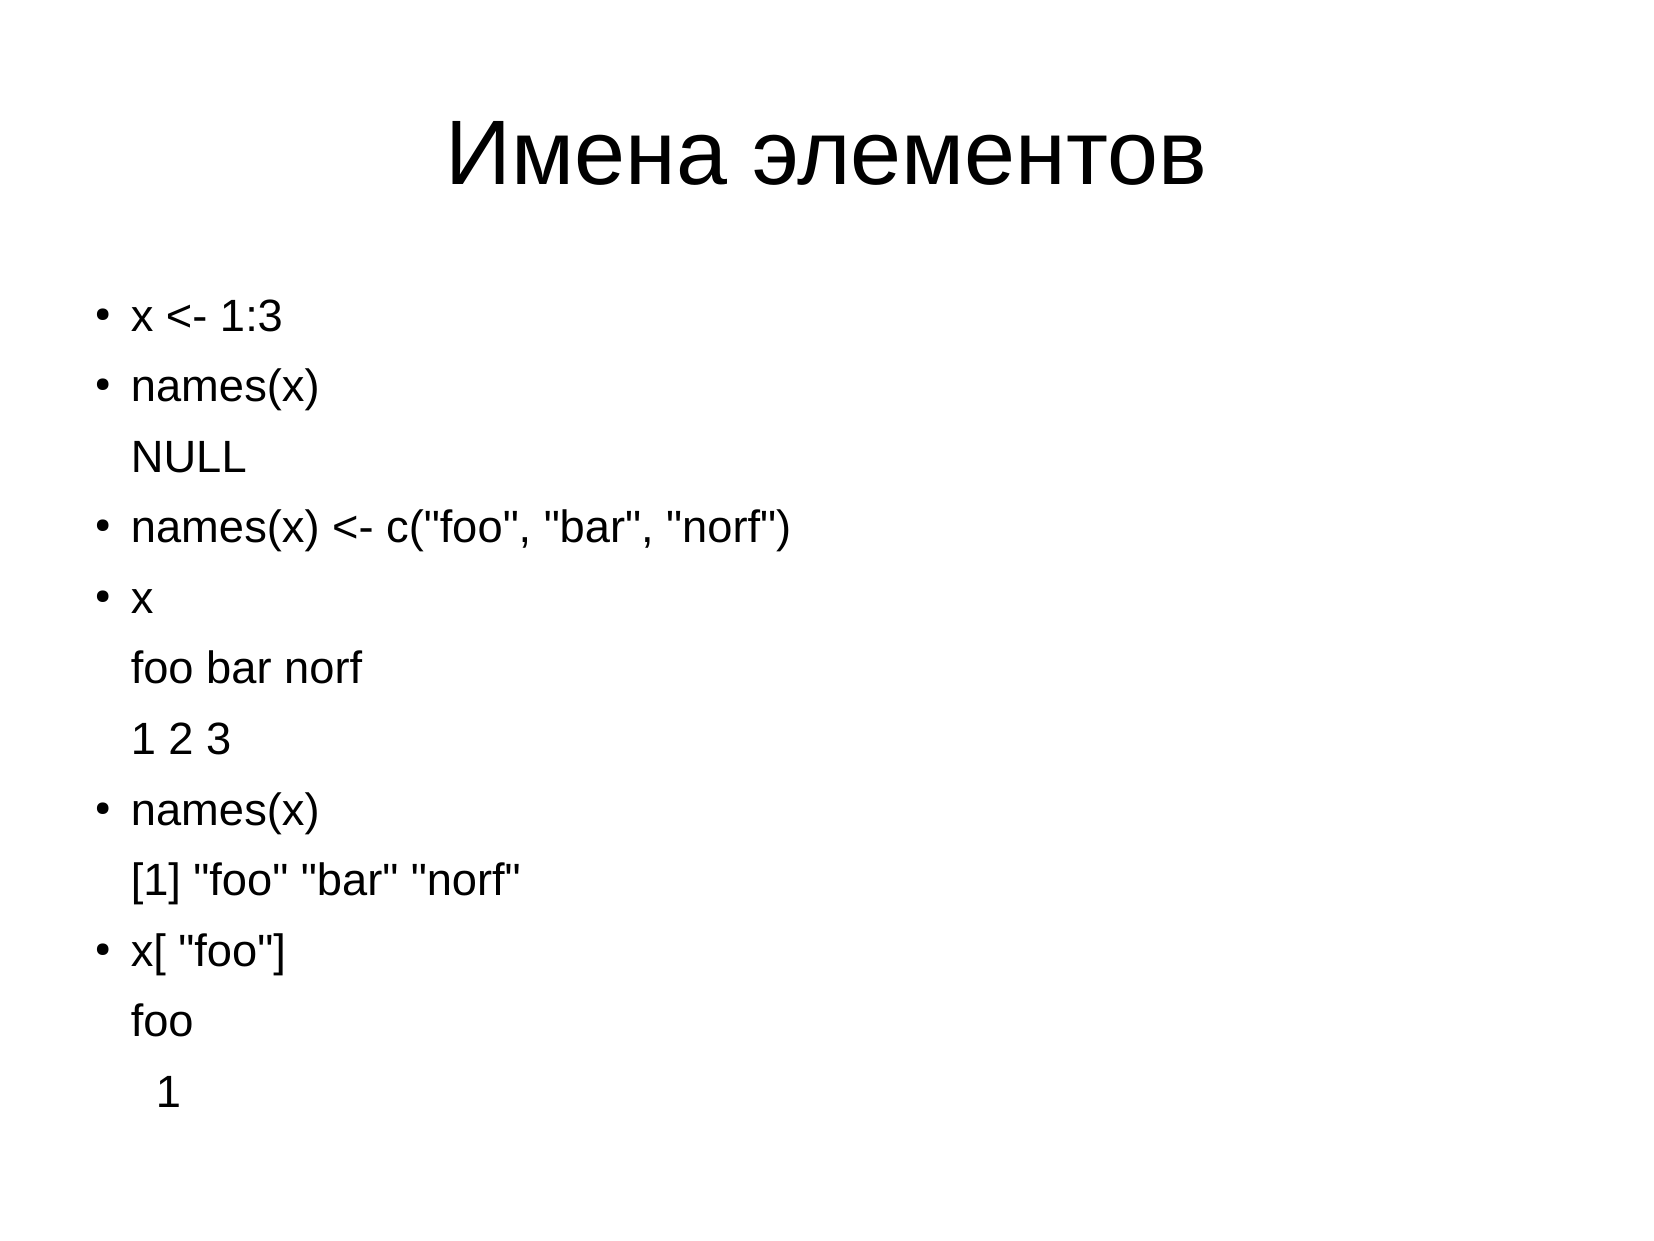

# Имена элементов
x <- 1:3
names(x)
NULL
names(x) <- c("foo", "bar", "norf")
x
foo bar norf
1 2 3
names(x)
[1] "foo" "bar" "norf"
x[ "foo"]
foo
 1